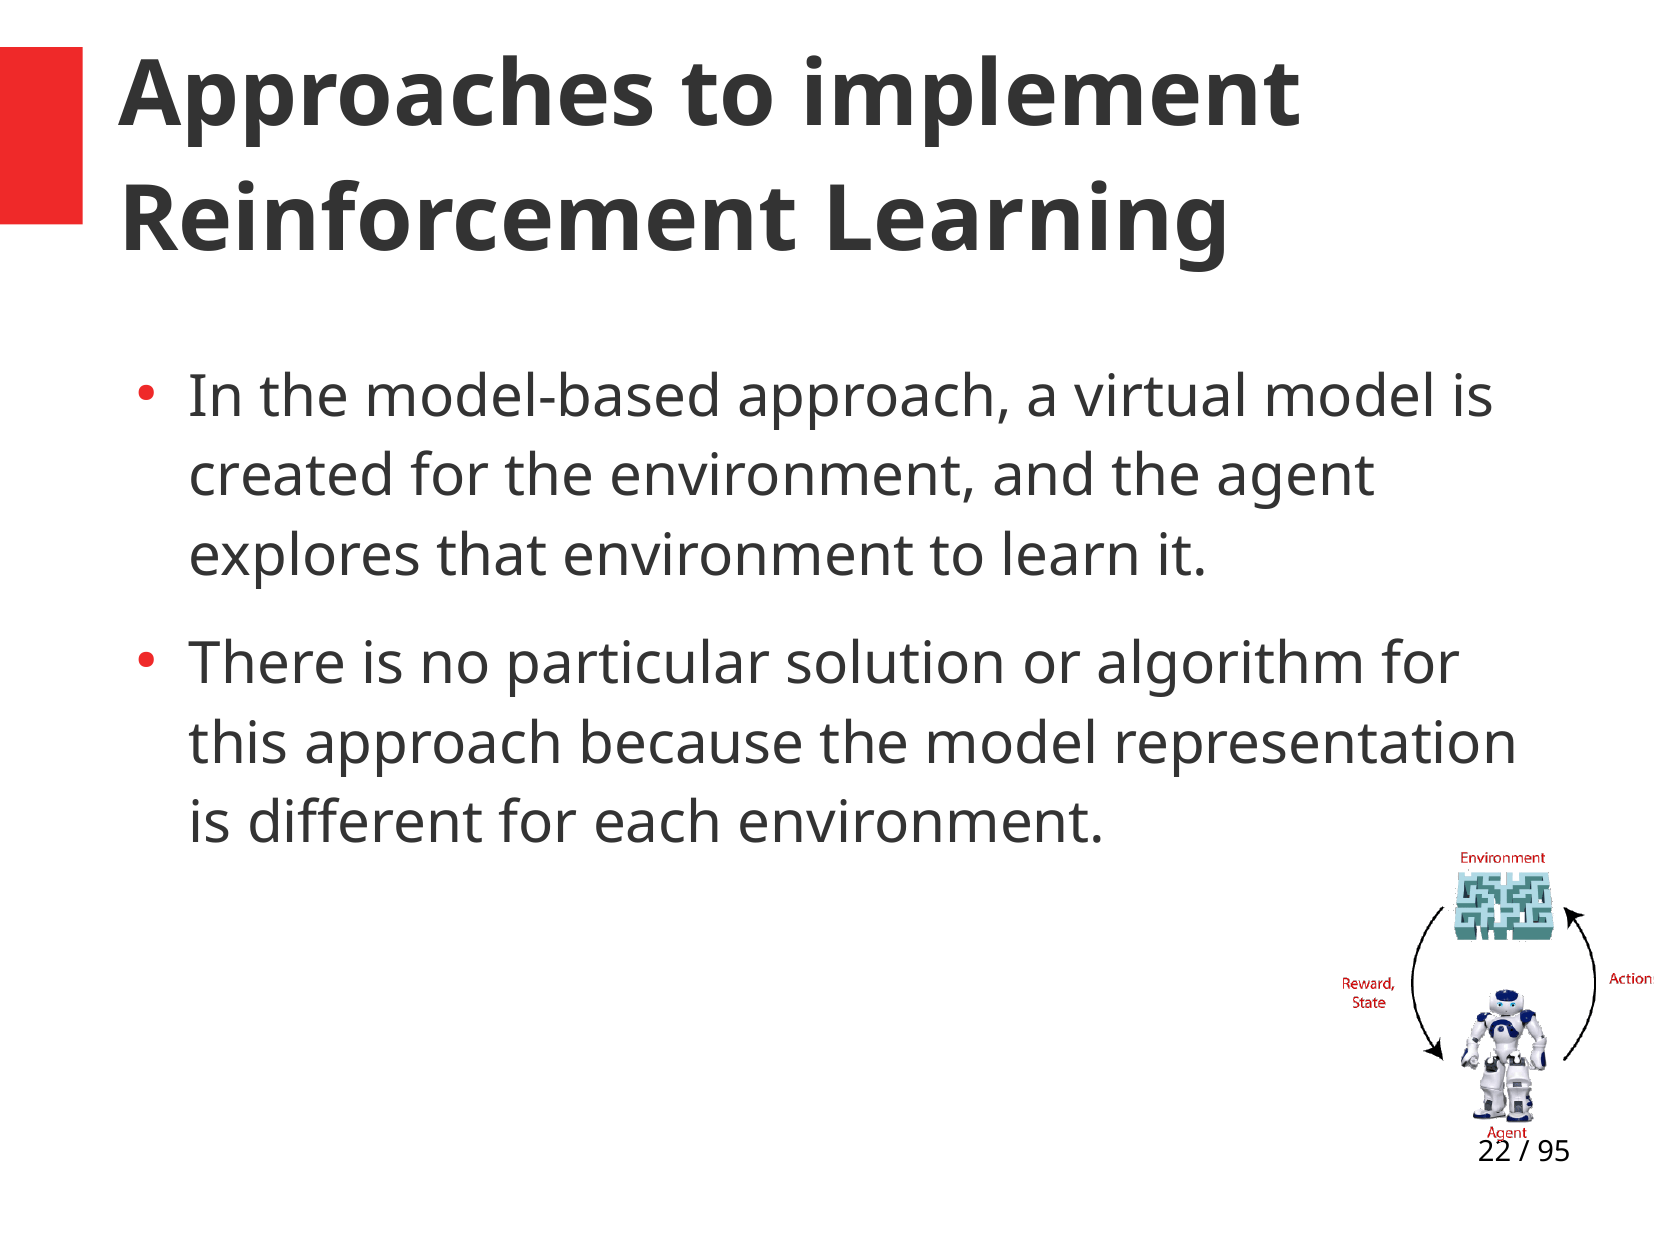

# Approaches to implement Reinforcement Learning
In the model-based approach, a virtual model is created for the environment, and the agent explores that environment to learn it.
There is no particular solution or algorithm for this approach because the model representation is different for each environment.
22